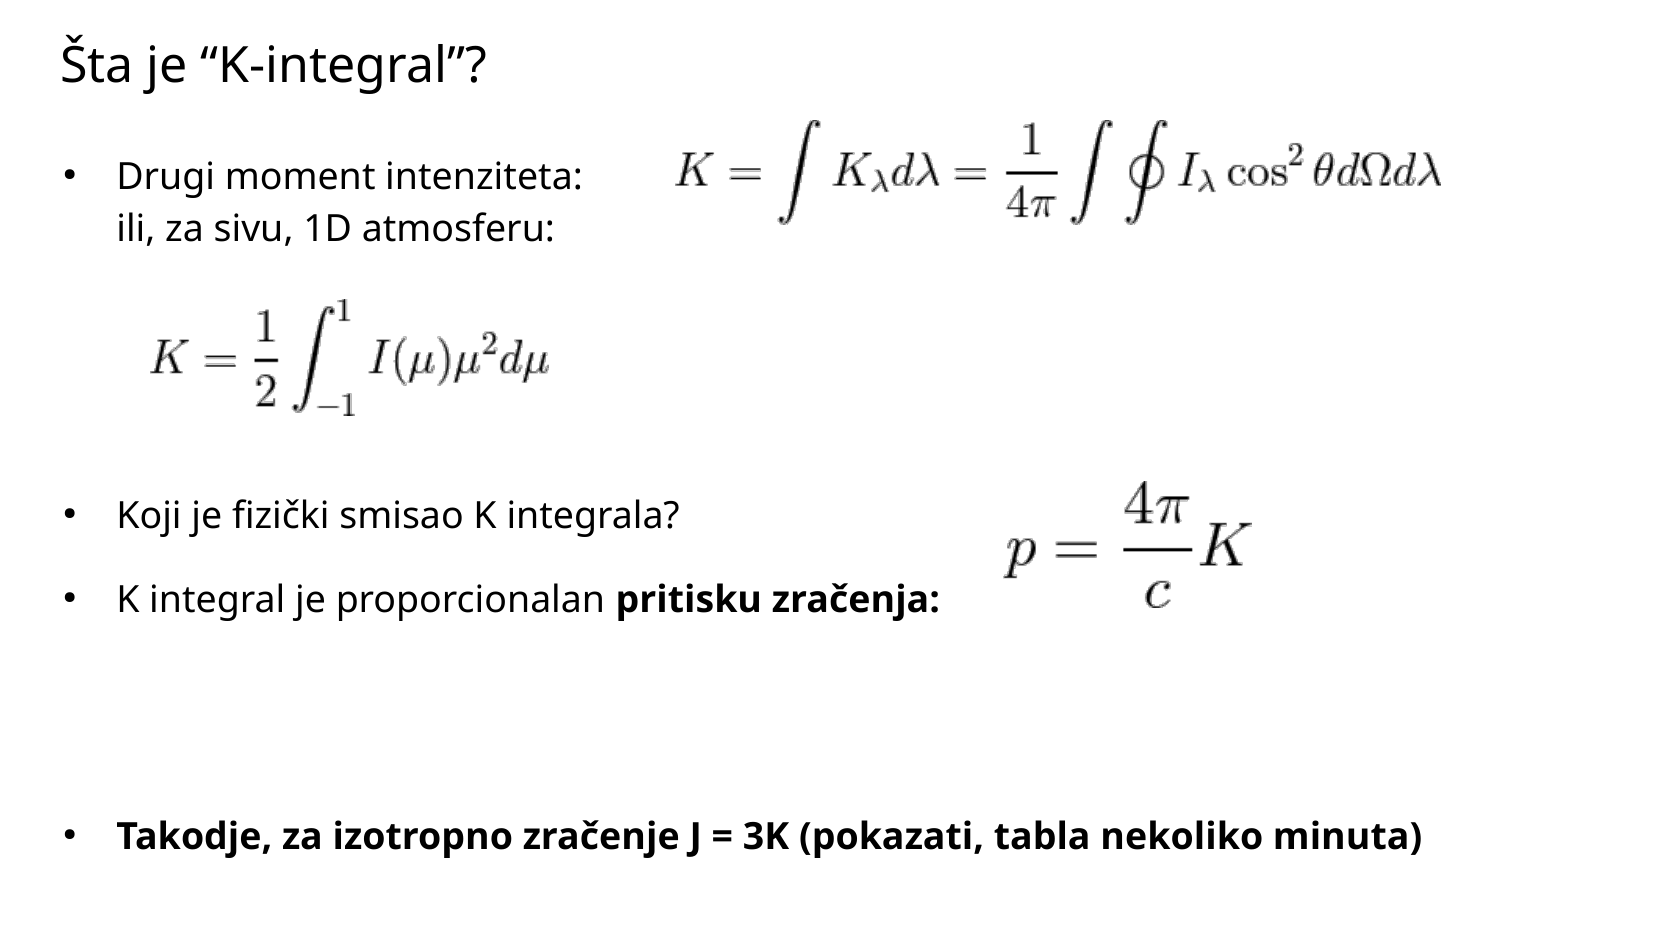

# Šta je “K-integral”?
Drugi moment intenziteta:
ili, za sivu, 1D atmosferu:
Koji je fizički smisao K integrala?
K integral je proporcionalan pritisku zračenja:
Takodje, za izotropno zračenje J = 3K (pokazati, tabla nekoliko minuta)